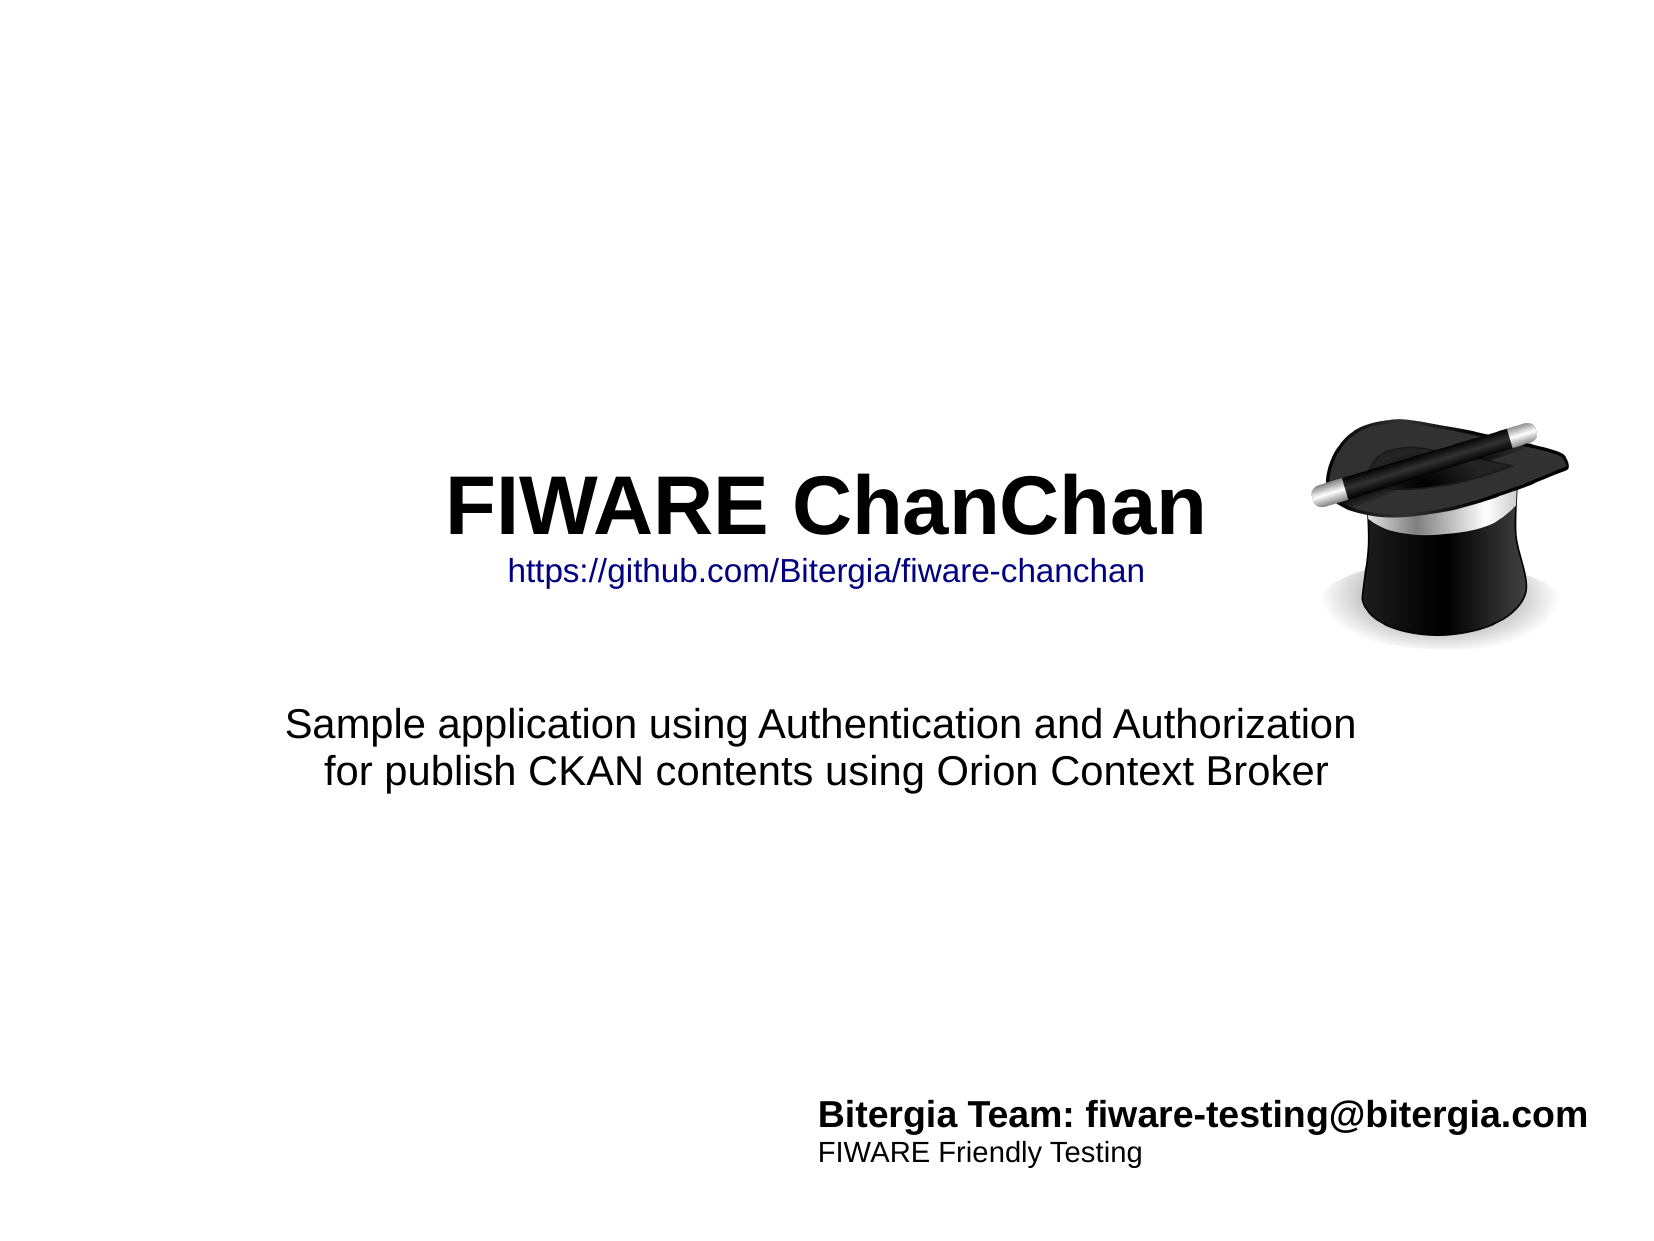

#
FIWARE ChanChan
https://github.com/Bitergia/fiware-chanchan
Sample application using Authentication and Authorization
for publish CKAN contents using Orion Context Broker
Bitergia Team: fiware-testing@bitergia.com
FIWARE Friendly Testing